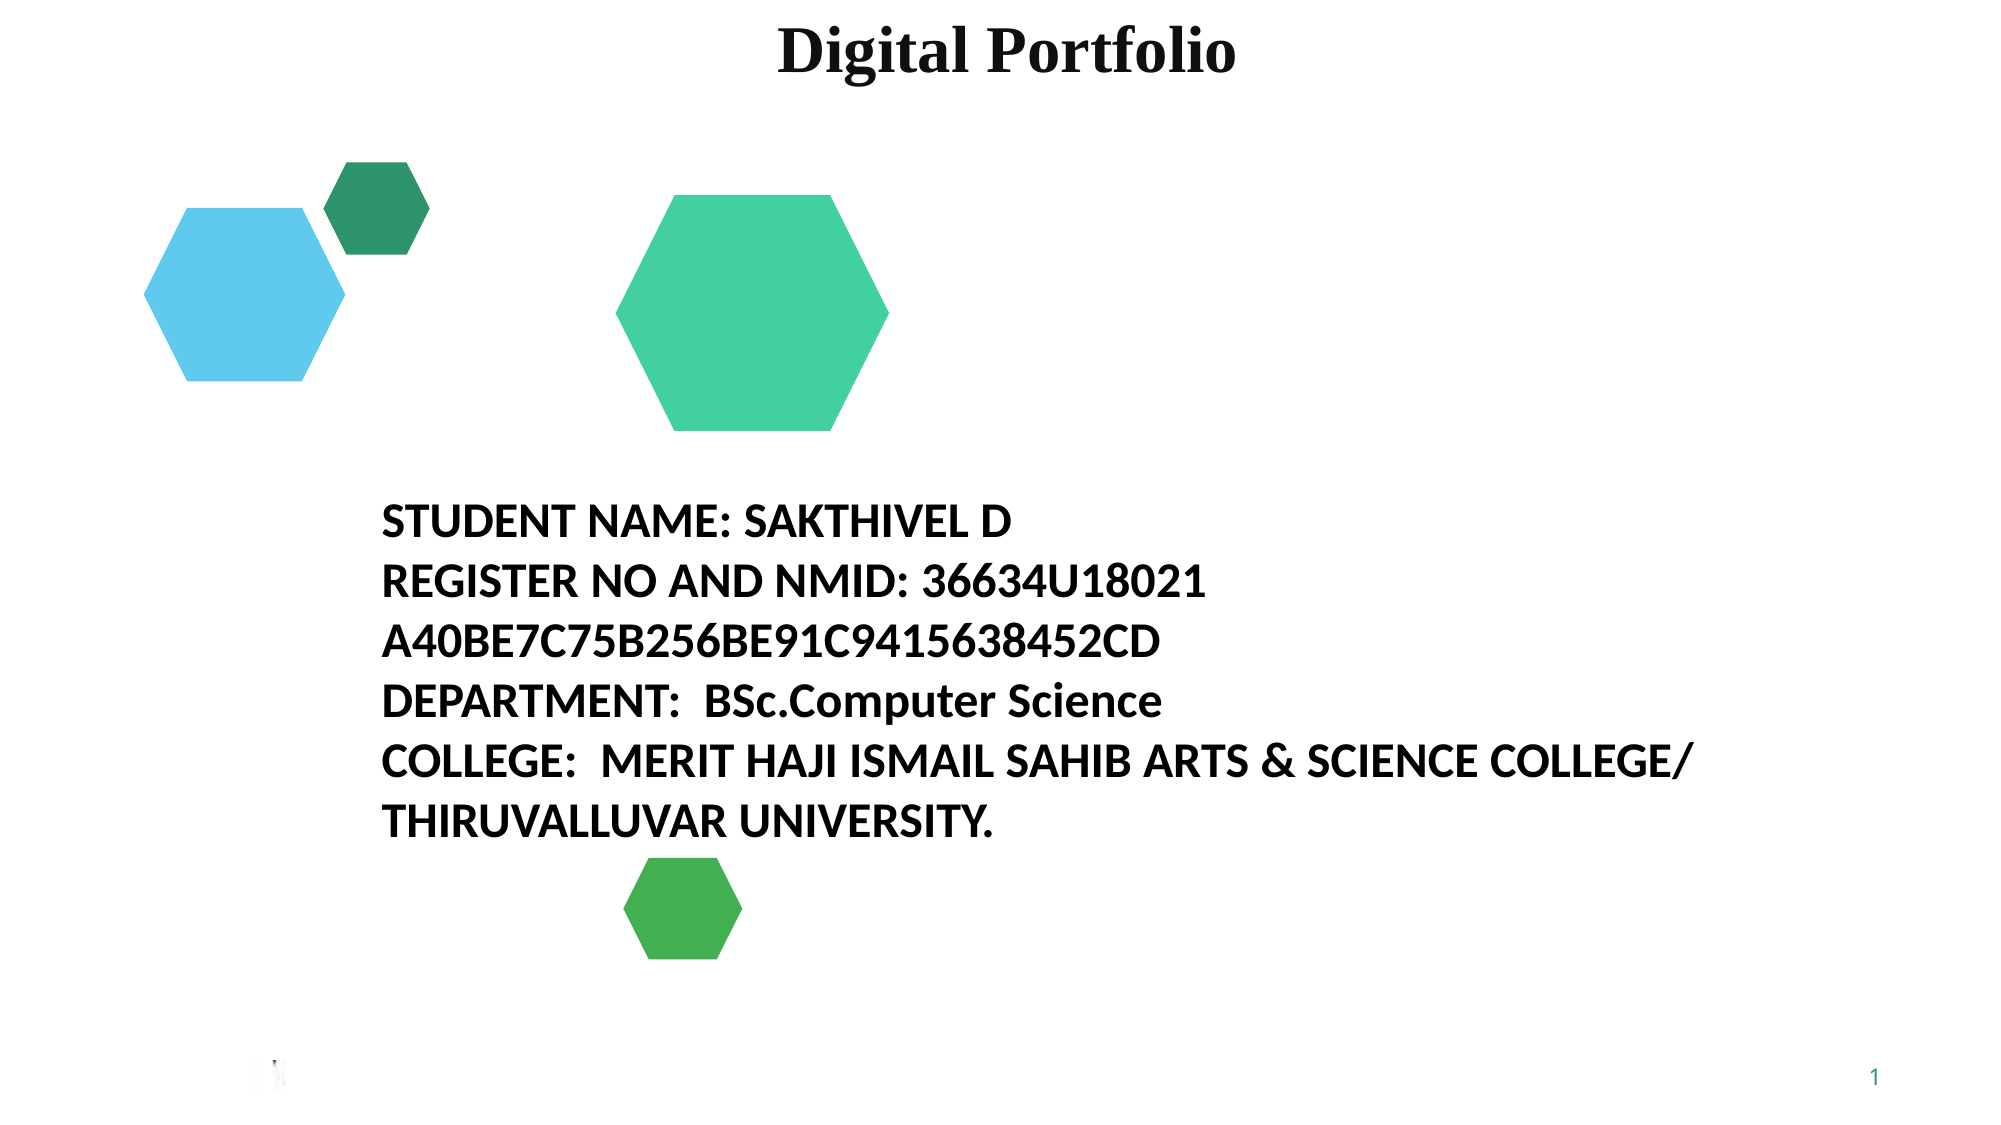

# Digital Portfolio
STUDENT NAME: SAKTHIVEL D
REGISTER NO AND NMID: 36634U18021 A40BE7C75B256BE91C9415638452CD
DEPARTMENT: BSc.Computer Science
COLLEGE: MERIT HAJI ISMAIL SAHIB ARTS & SCIENCE COLLEGE/ THIRUVALLUVAR UNIVERSITY.